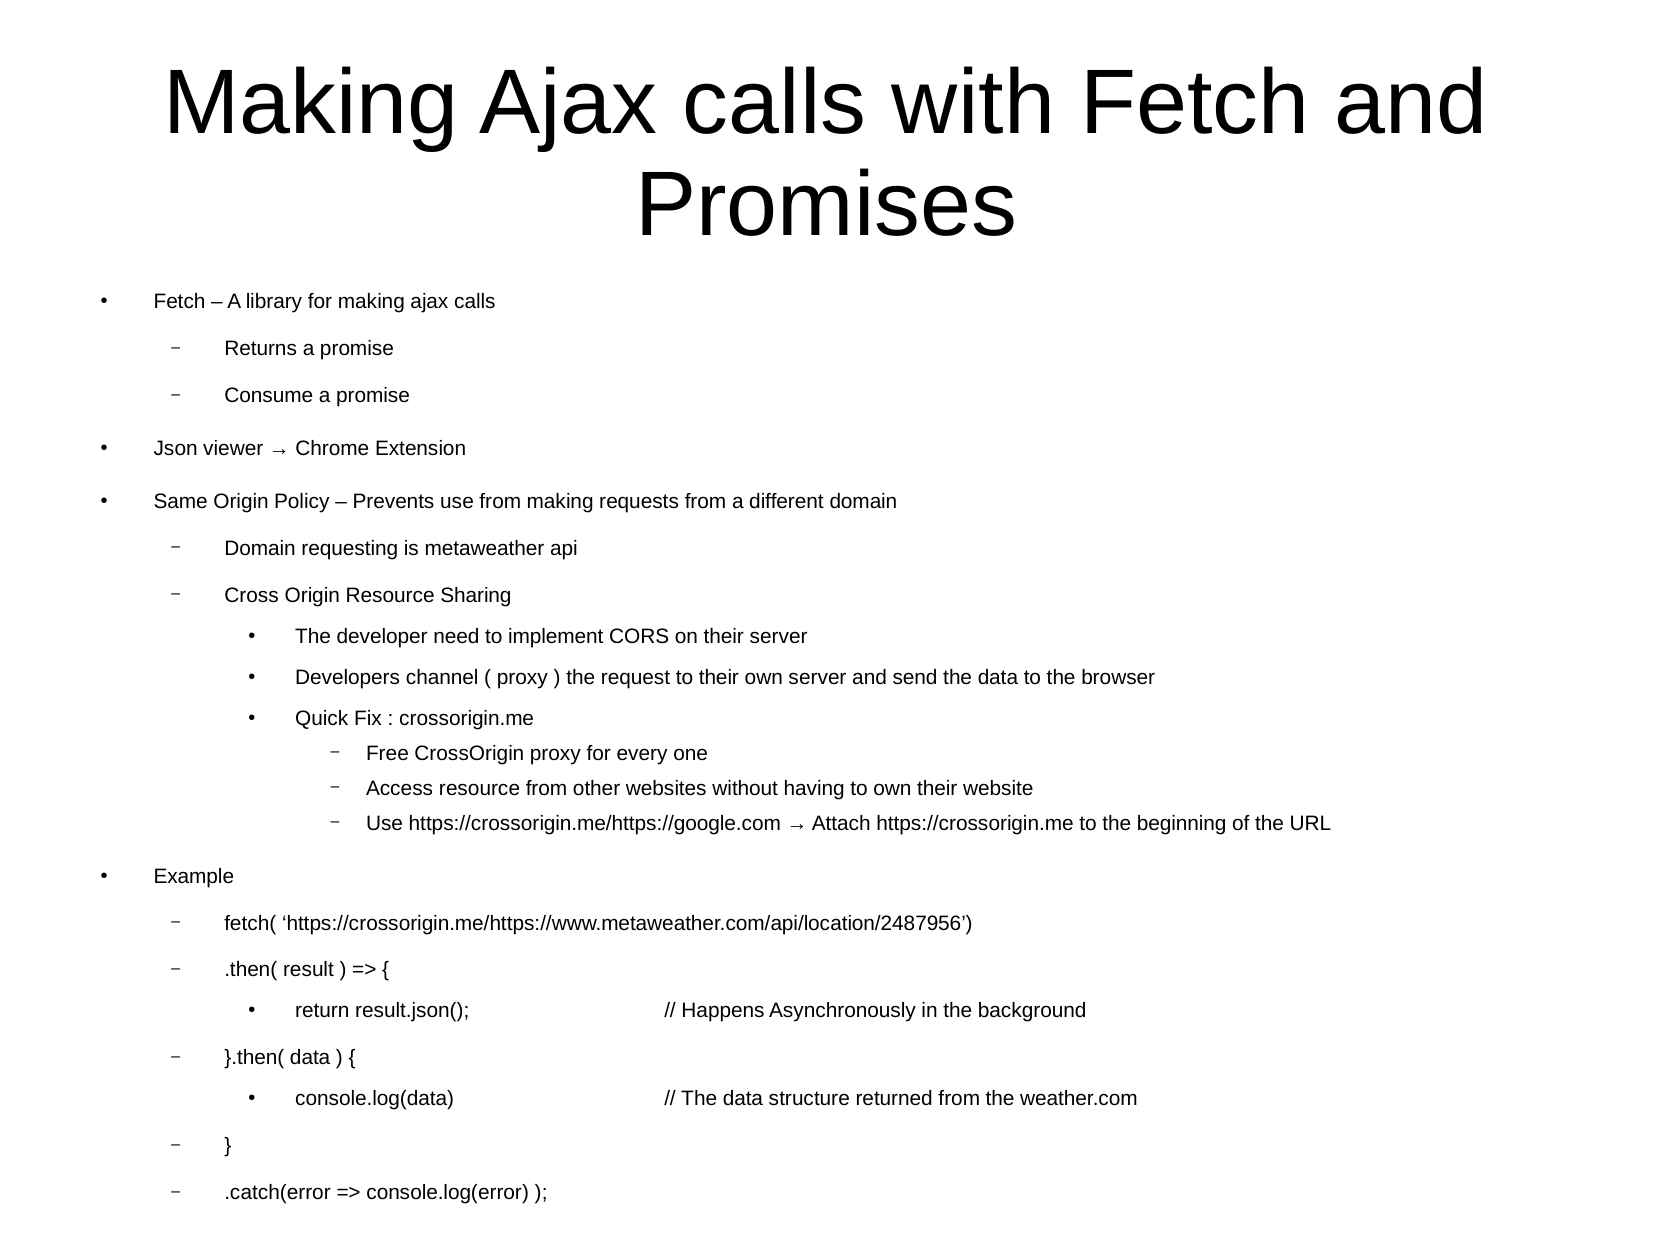

# Making Ajax calls with Fetch and Promises
Fetch – A library for making ajax calls
Returns a promise
Consume a promise
Json viewer → Chrome Extension
Same Origin Policy – Prevents use from making requests from a different domain
Domain requesting is metaweather api
Cross Origin Resource Sharing
The developer need to implement CORS on their server
Developers channel ( proxy ) the request to their own server and send the data to the browser
Quick Fix : crossorigin.me
Free CrossOrigin proxy for every one
Access resource from other websites without having to own their website
Use https://crossorigin.me/https://google.com → Attach https://crossorigin.me to the beginning of the URL
Example
fetch( ‘https://crossorigin.me/https://www.metaweather.com/api/location/2487956’)
.then( result ) => {
return result.json(); 			// Happens Asynchronously in the background
}.then( data ) {
console.log(data)			// The data structure returned from the weather.com
}
.catch(error => console.log(error) );